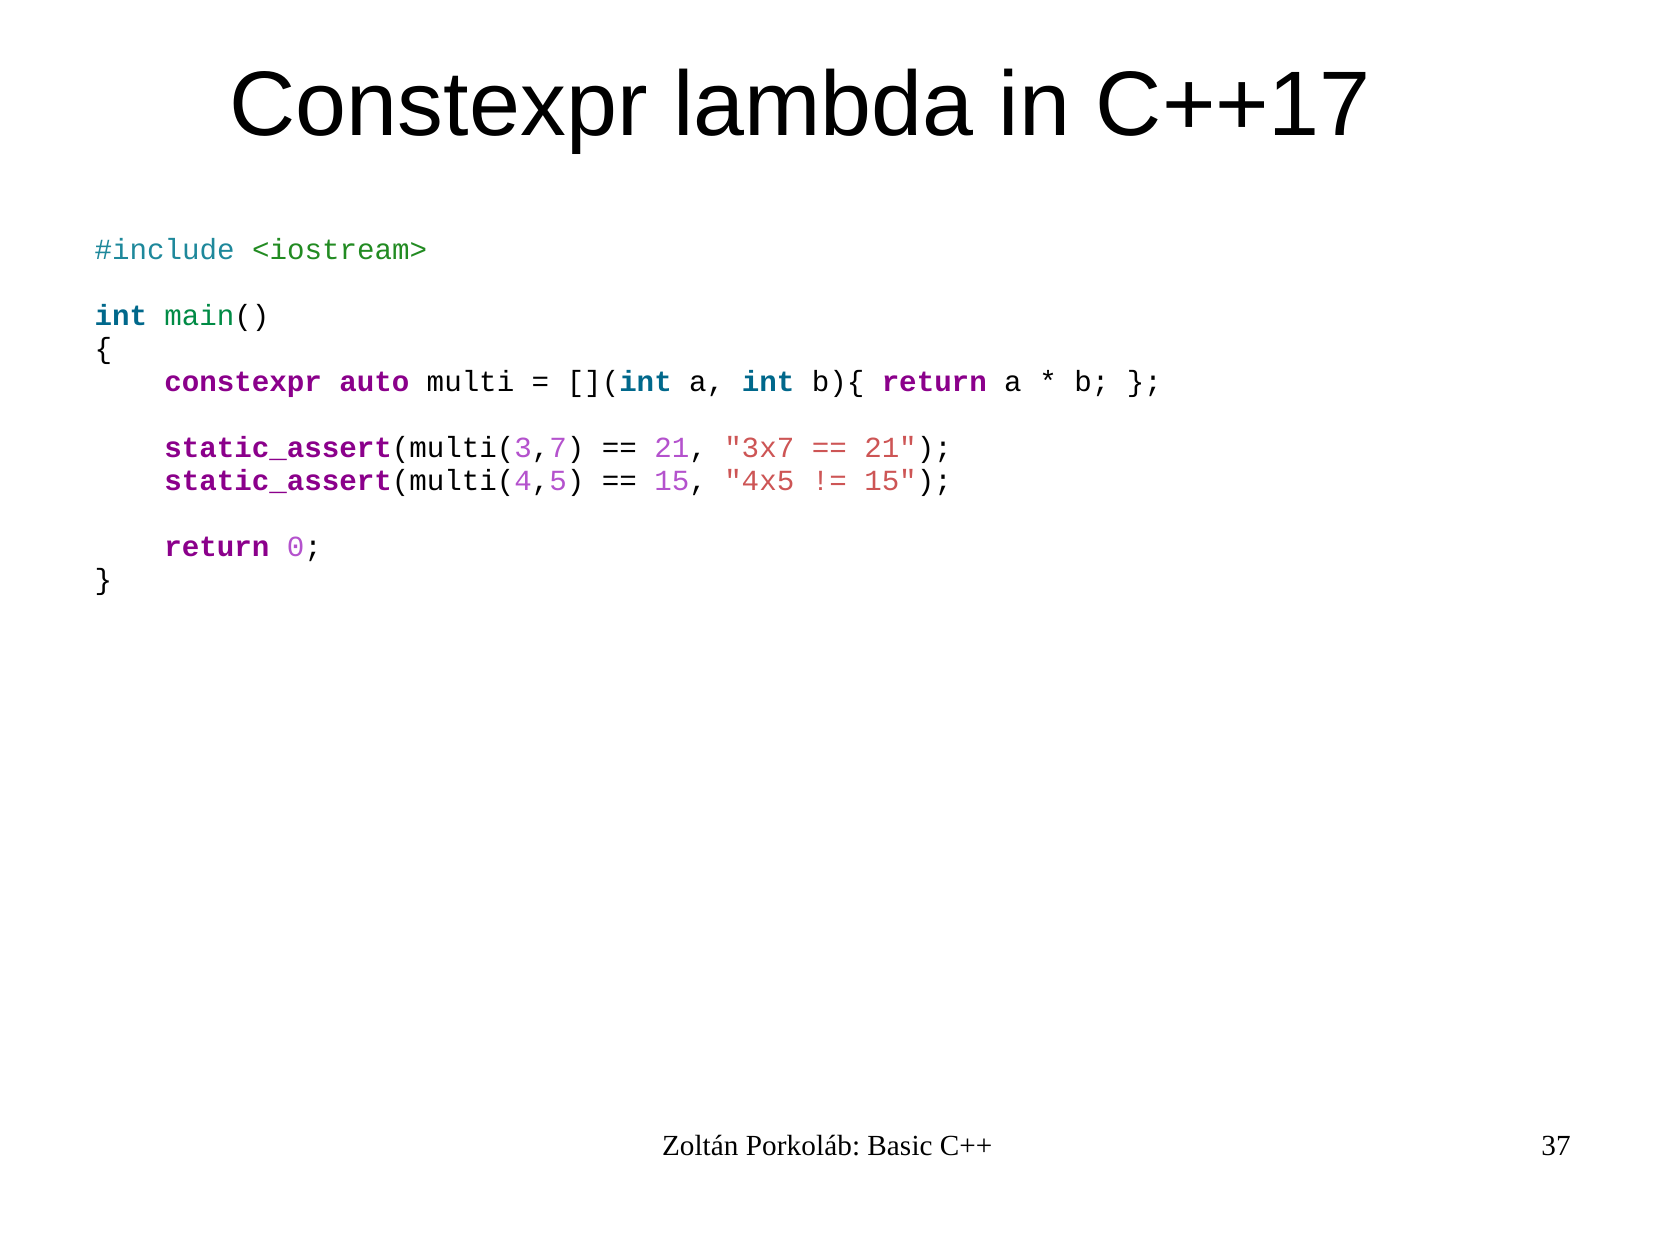

# Constexpr lambda in C++17
#include <iostream>
int main()
{
 constexpr auto multi = [](int a, int b){ return a * b; };
 static_assert(multi(3,7) == 21, "3x7 == 21");
 static_assert(multi(4,5) == 15, "4x5 != 15");
 return 0;
}
Zoltán Porkoláb: Basic C++
37